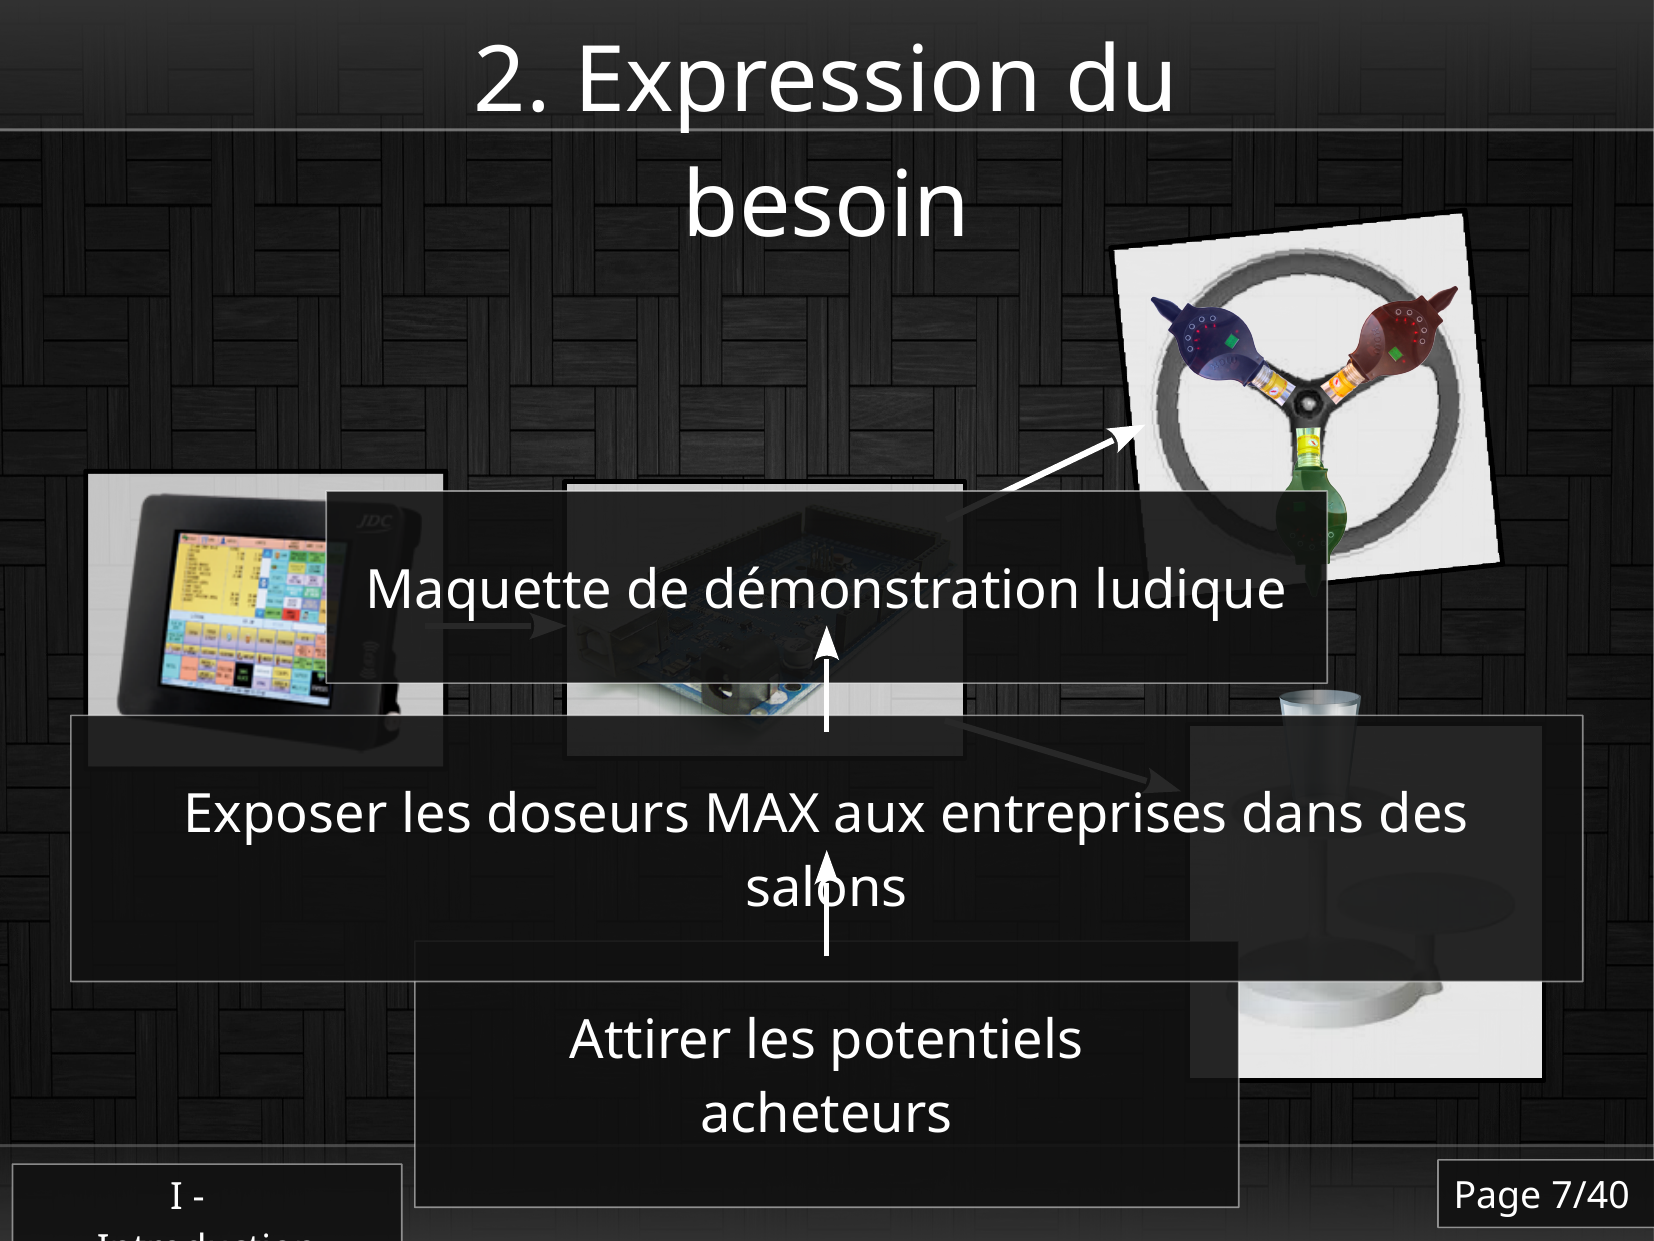

2. Expression du besoin
Maquette de démonstration ludique
Exposer les doseurs MAX aux entreprises dans des salons
Attirer les potentiels acheteurs
I -	Introduction